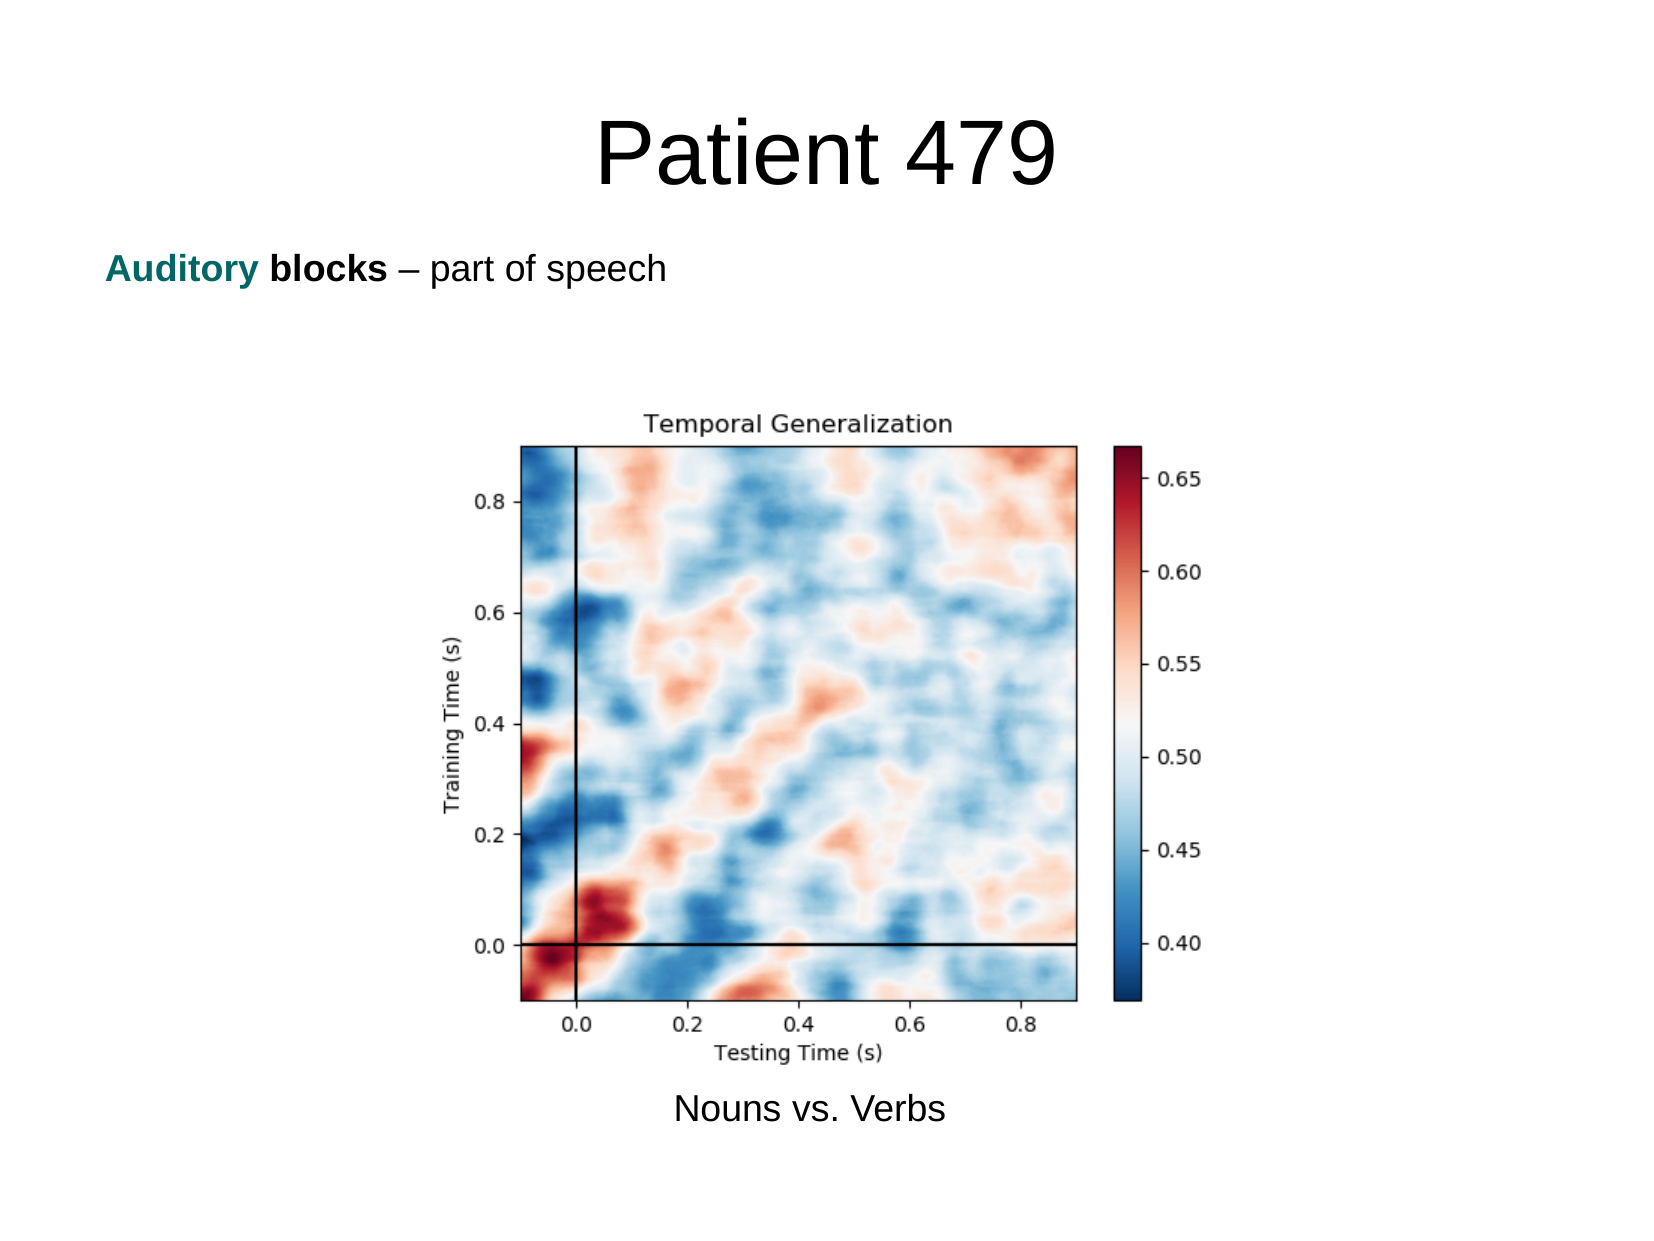

# Patient 479
Auditory blocks – part of speech
Nouns vs. Verbs